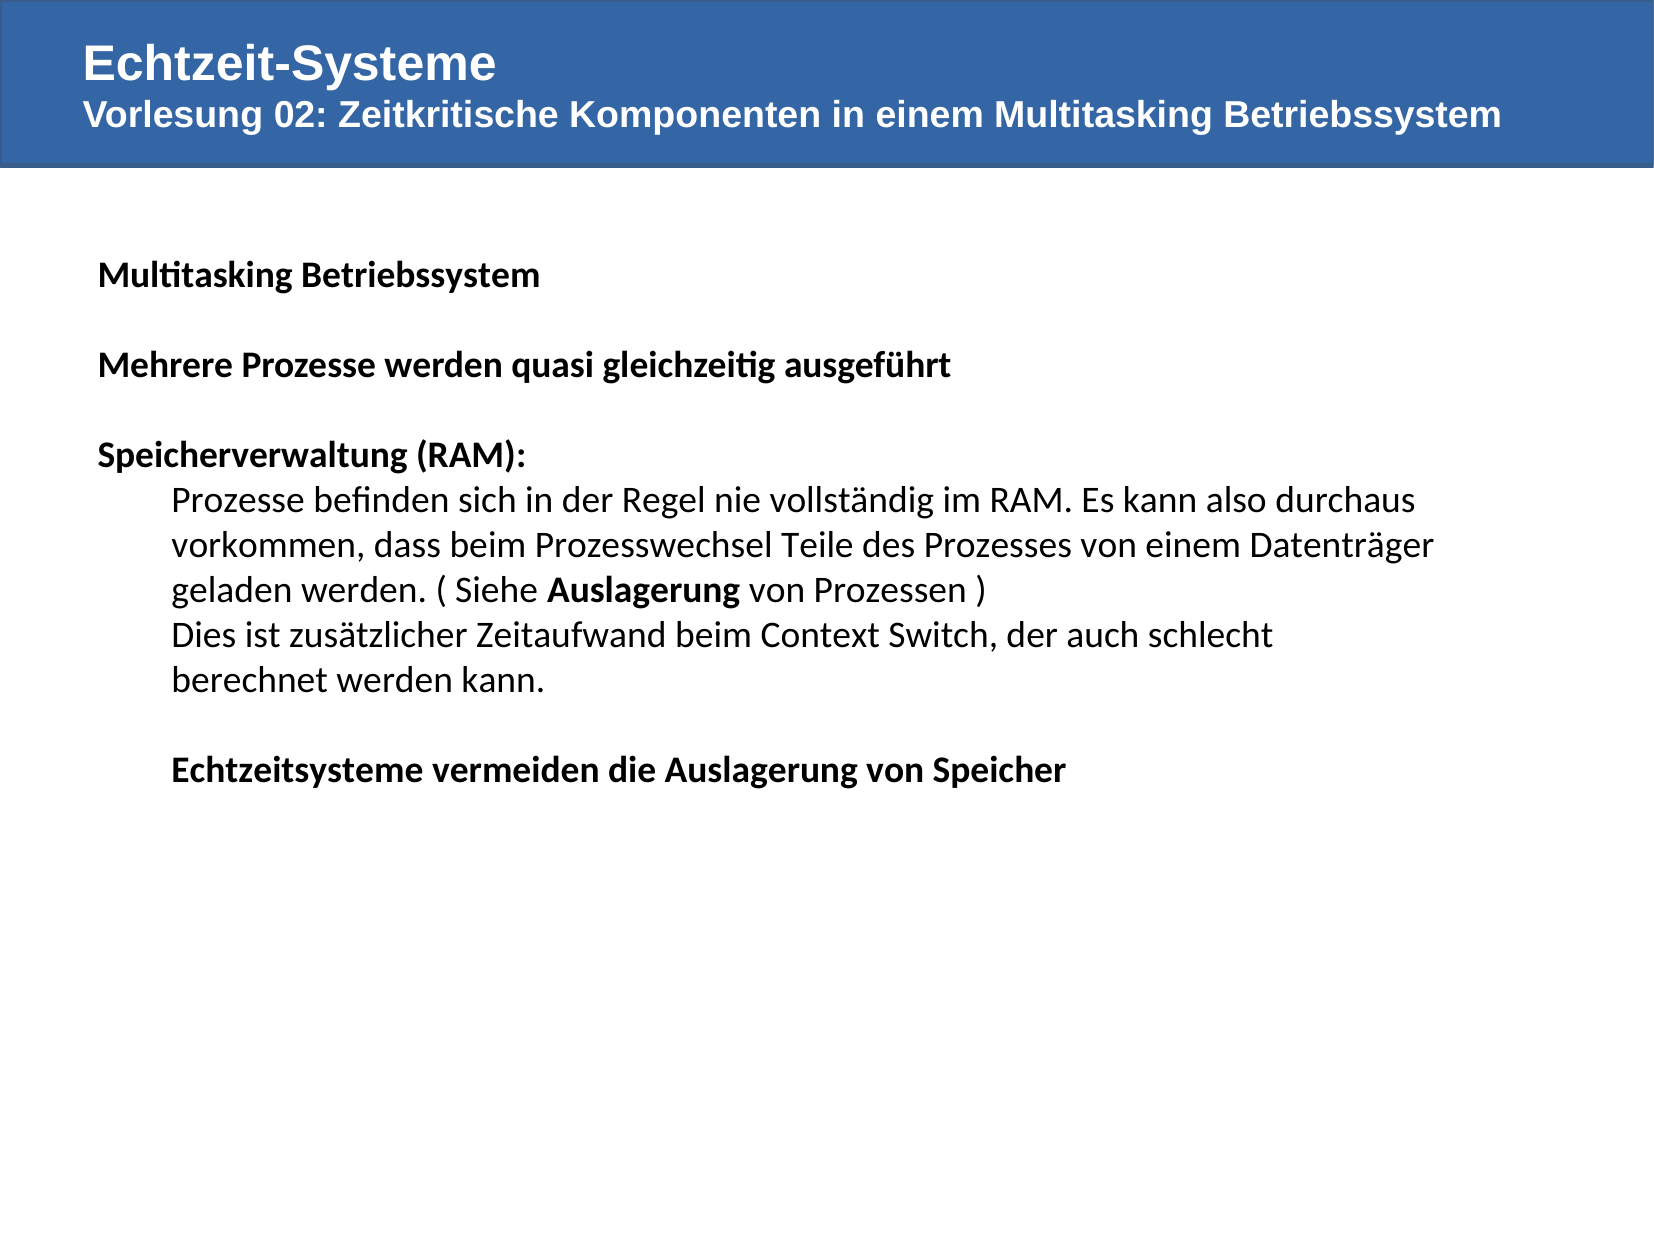

# Echtzeit-Systeme Vorlesung 02: Zeitkritische Komponenten in einem Multitasking Betriebssystem
Multitasking Betriebssystem
Mehrere Prozesse werden quasi gleichzeitig ausgeführt
Speicherverwaltung (RAM):
	Prozesse befinden sich in der Regel nie vollständig im RAM. Es kann also durchaus
	vorkommen, dass beim Prozesswechsel Teile des Prozesses von einem Datenträger
	geladen werden. ( Siehe Auslagerung von Prozessen )
	Dies ist zusätzlicher Zeitaufwand beim Context Switch, der auch schlecht
	berechnet werden kann.
	Echtzeitsysteme vermeiden die Auslagerung von Speicher